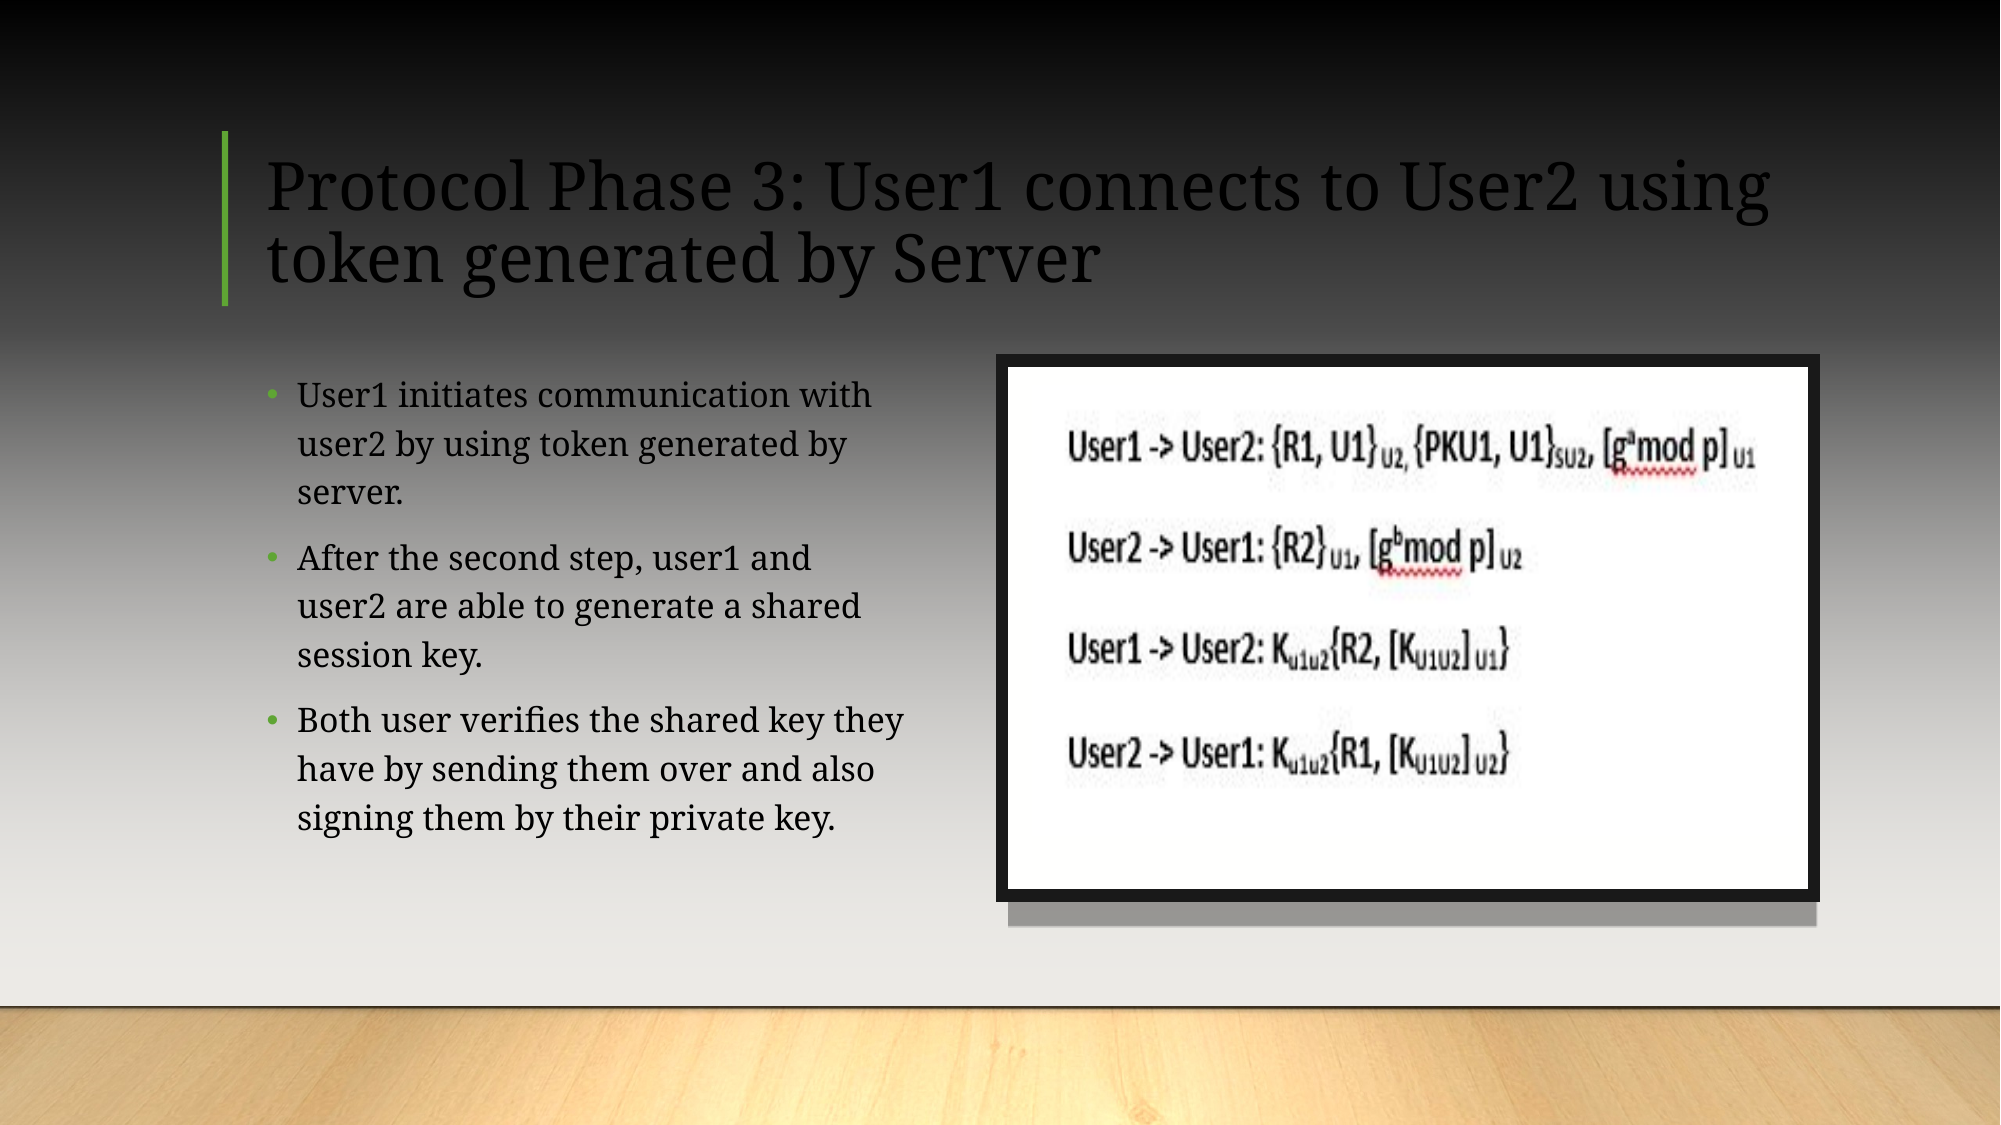

# Protocol Phase 3: User1 connects to User2 using token generated by Server
User1 initiates communication with user2 by using token generated by server.
After the second step, user1 and user2 are able to generate a shared session key.
Both user verifies the shared key they have by sending them over and also signing them by their private key.